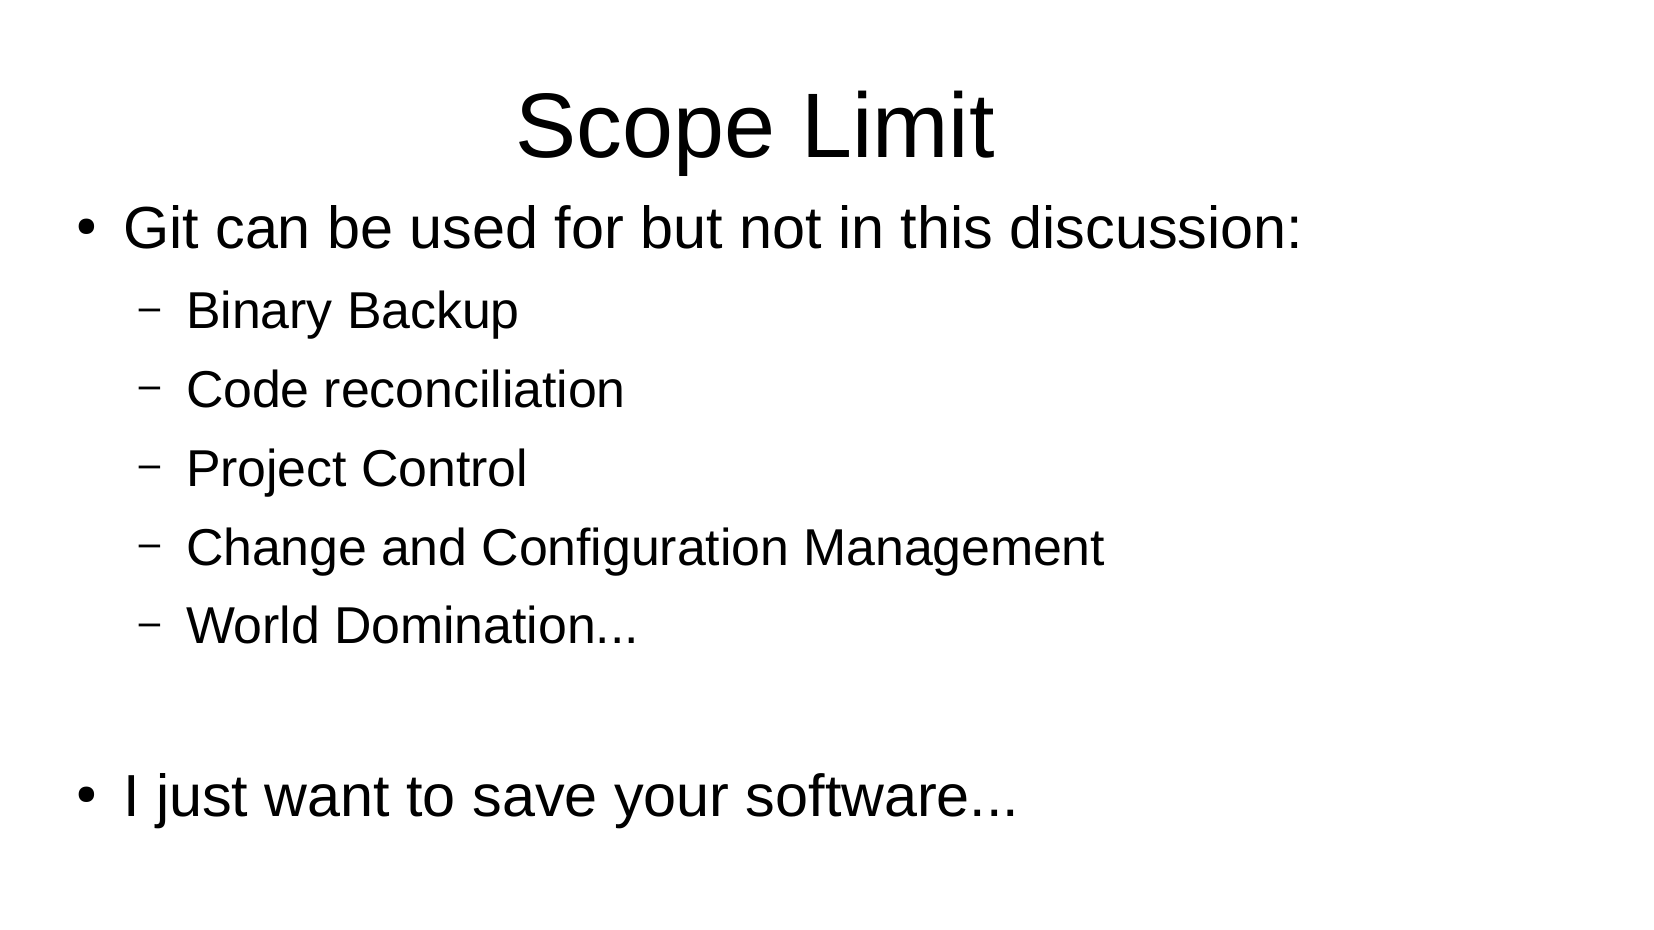

# Scope Limit
Git can be used for but not in this discussion:
Binary Backup
Code reconciliation
Project Control
Change and Configuration Management
World Domination...
I just want to save your software...